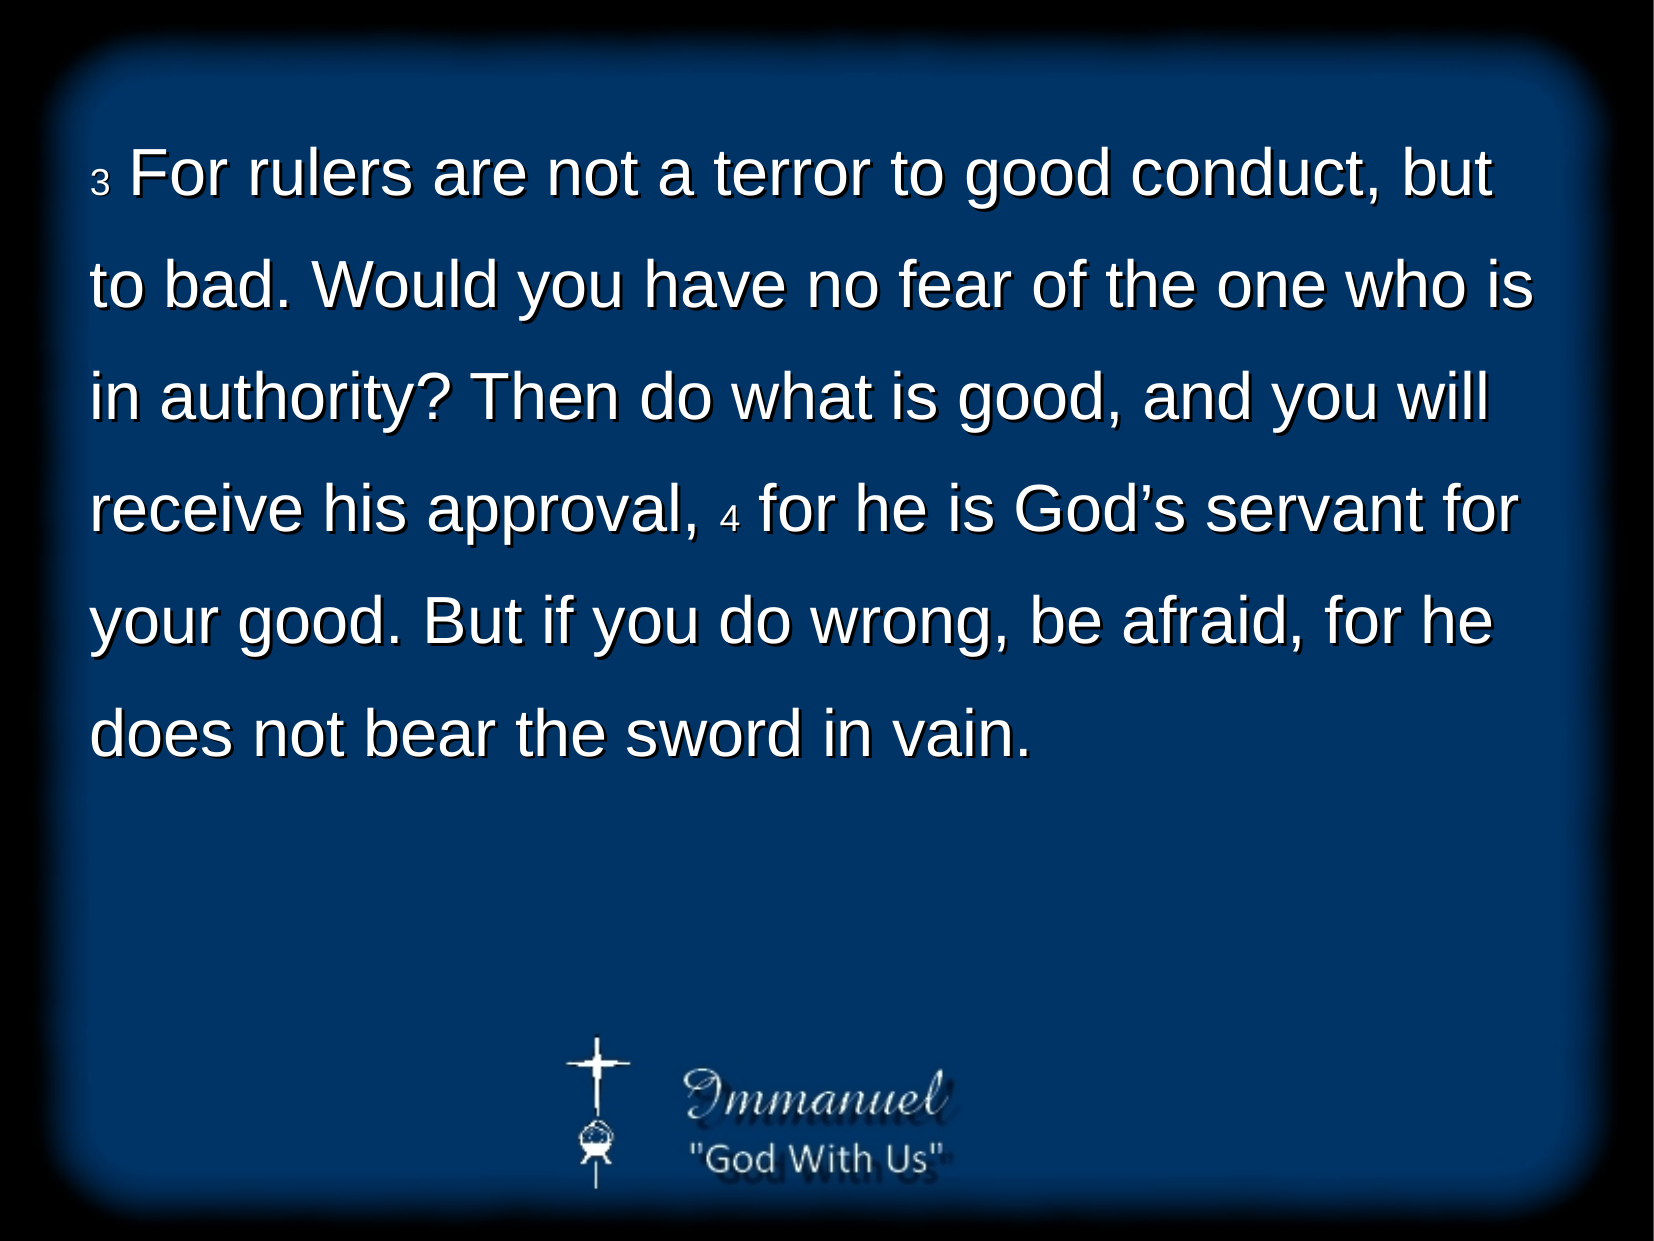

3 For rulers are not a terror to good conduct, but to bad. Would you have no fear of the one who is in authority? Then do what is good, and you will receive his approval, 4 for he is God’s servant for your good. But if you do wrong, be afraid, for he does not bear the sword in vain.